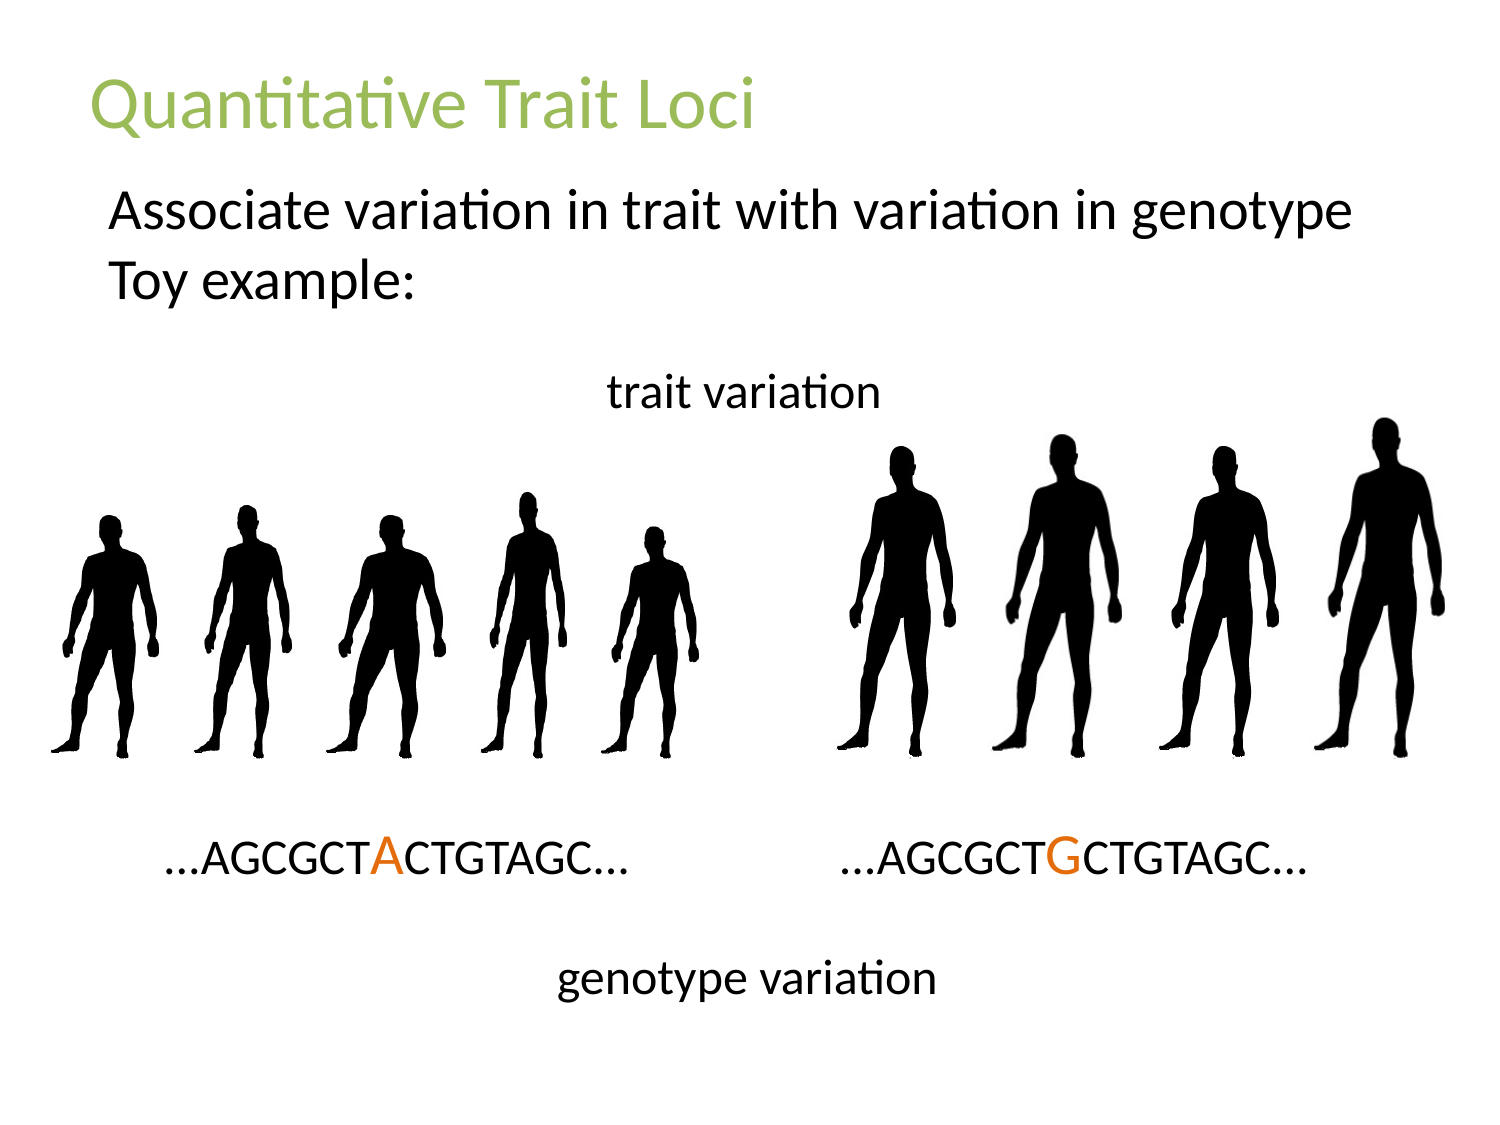

Quantitative Trait Loci
Associate variation in trait with variation in genotype
Toy example:
trait variation
...AGCGCTACTGTAGC...
...AGCGCTGCTGTAGC...
genotype variation